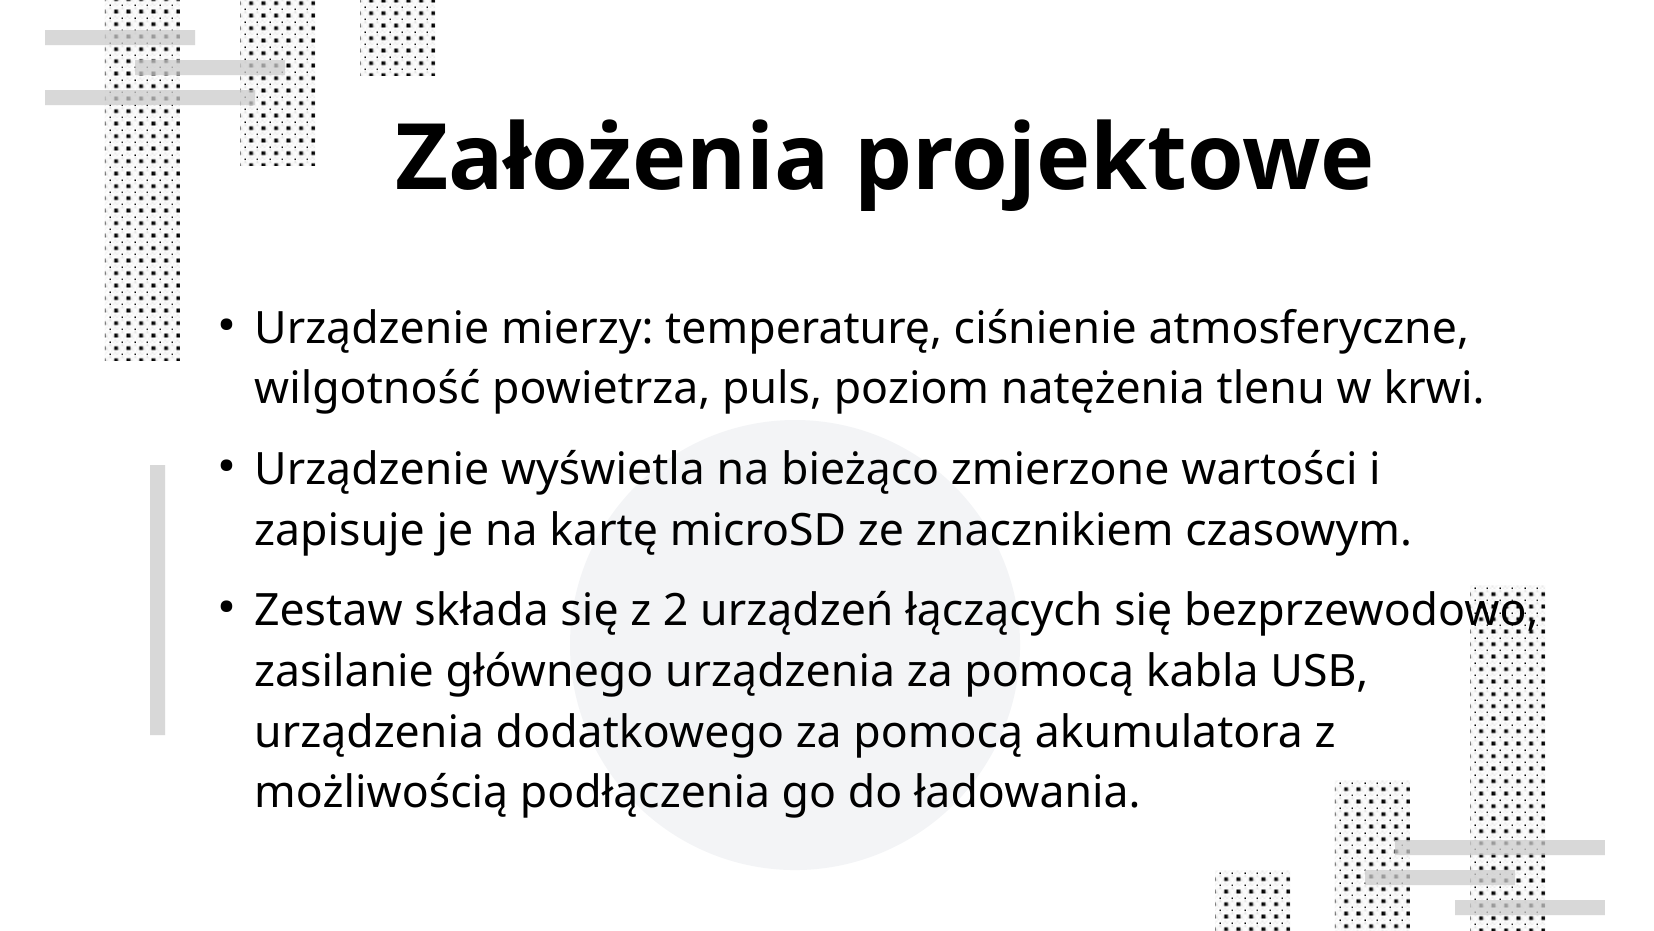

# Założenia projektowe
Urządzenie mierzy: temperaturę, ciśnienie atmosferyczne, wilgotność powietrza, puls, poziom natężenia tlenu w krwi.
Urządzenie wyświetla na bieżąco zmierzone wartości i zapisuje je na kartę microSD ze znacznikiem czasowym.
Zestaw składa się z 2 urządzeń łączących się bezprzewodowo, zasilanie głównego urządzenia za pomocą kabla USB, urządzenia dodatkowego za pomocą akumulatora z możliwością podłączenia go do ładowania.